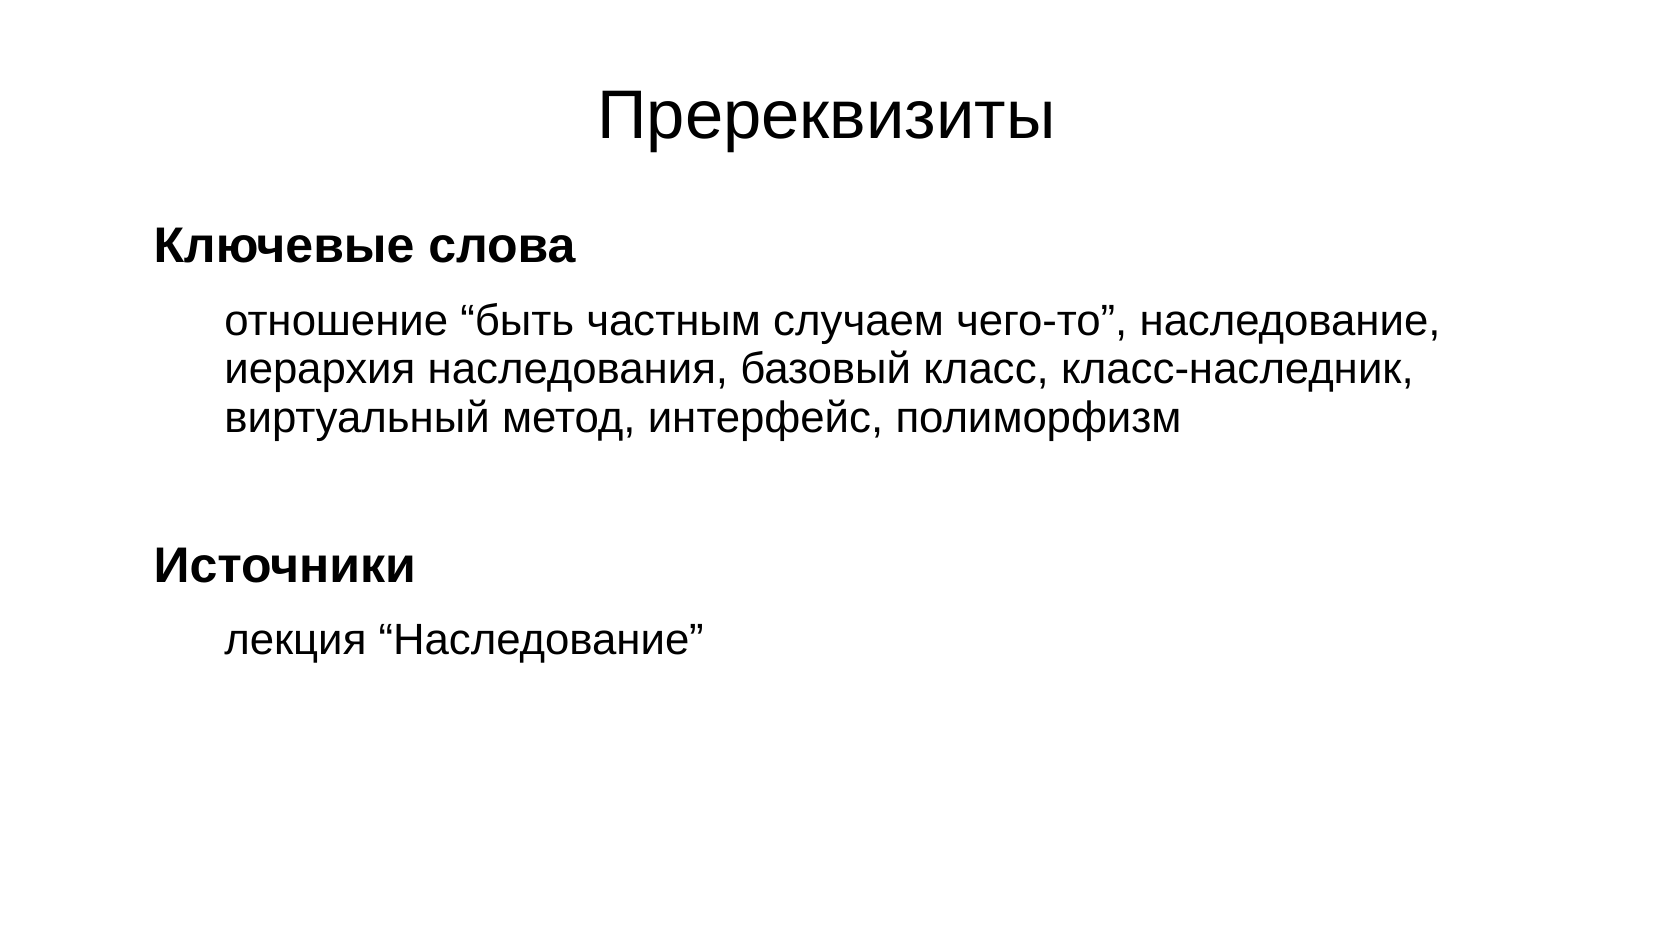

# Пререквизиты
Ключевые слова
отношение “быть частным случаем чего-то”, наследование, иерархия наследования, базовый класс, класс-наследник, виртуальный метод, интерфейс, полиморфизм
Источники
лекция “Наследование”